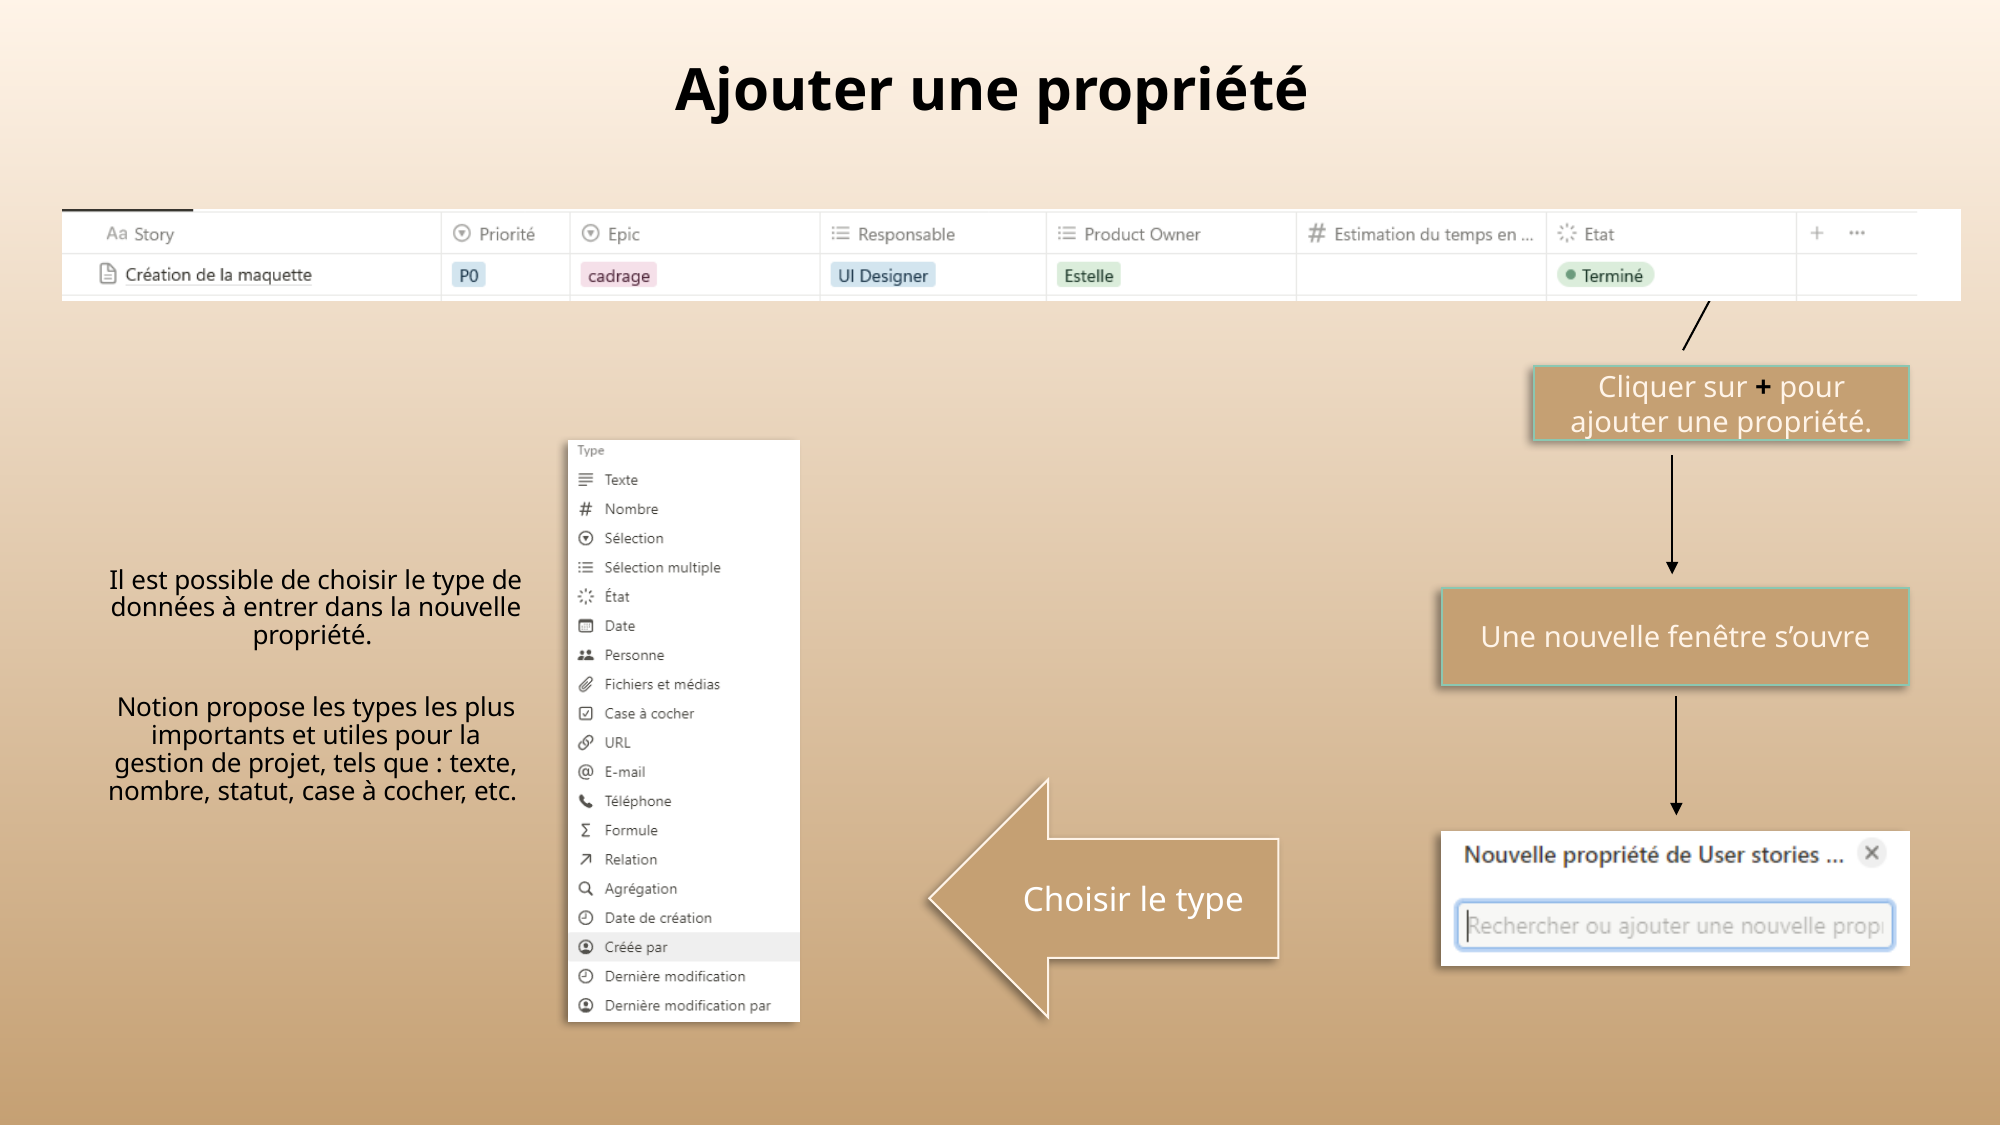

# Ajouter une propriété
Cliquer sur + pour ajouter une propriété.
Il est possible de choisir le type de données à entrer dans la nouvelle propriété.
Notion propose les types les plus importants et utiles pour la gestion de projet, tels que : texte, nombre, statut, case à cocher, etc.
Une nouvelle fenêtre s’ouvre
Choisir le type